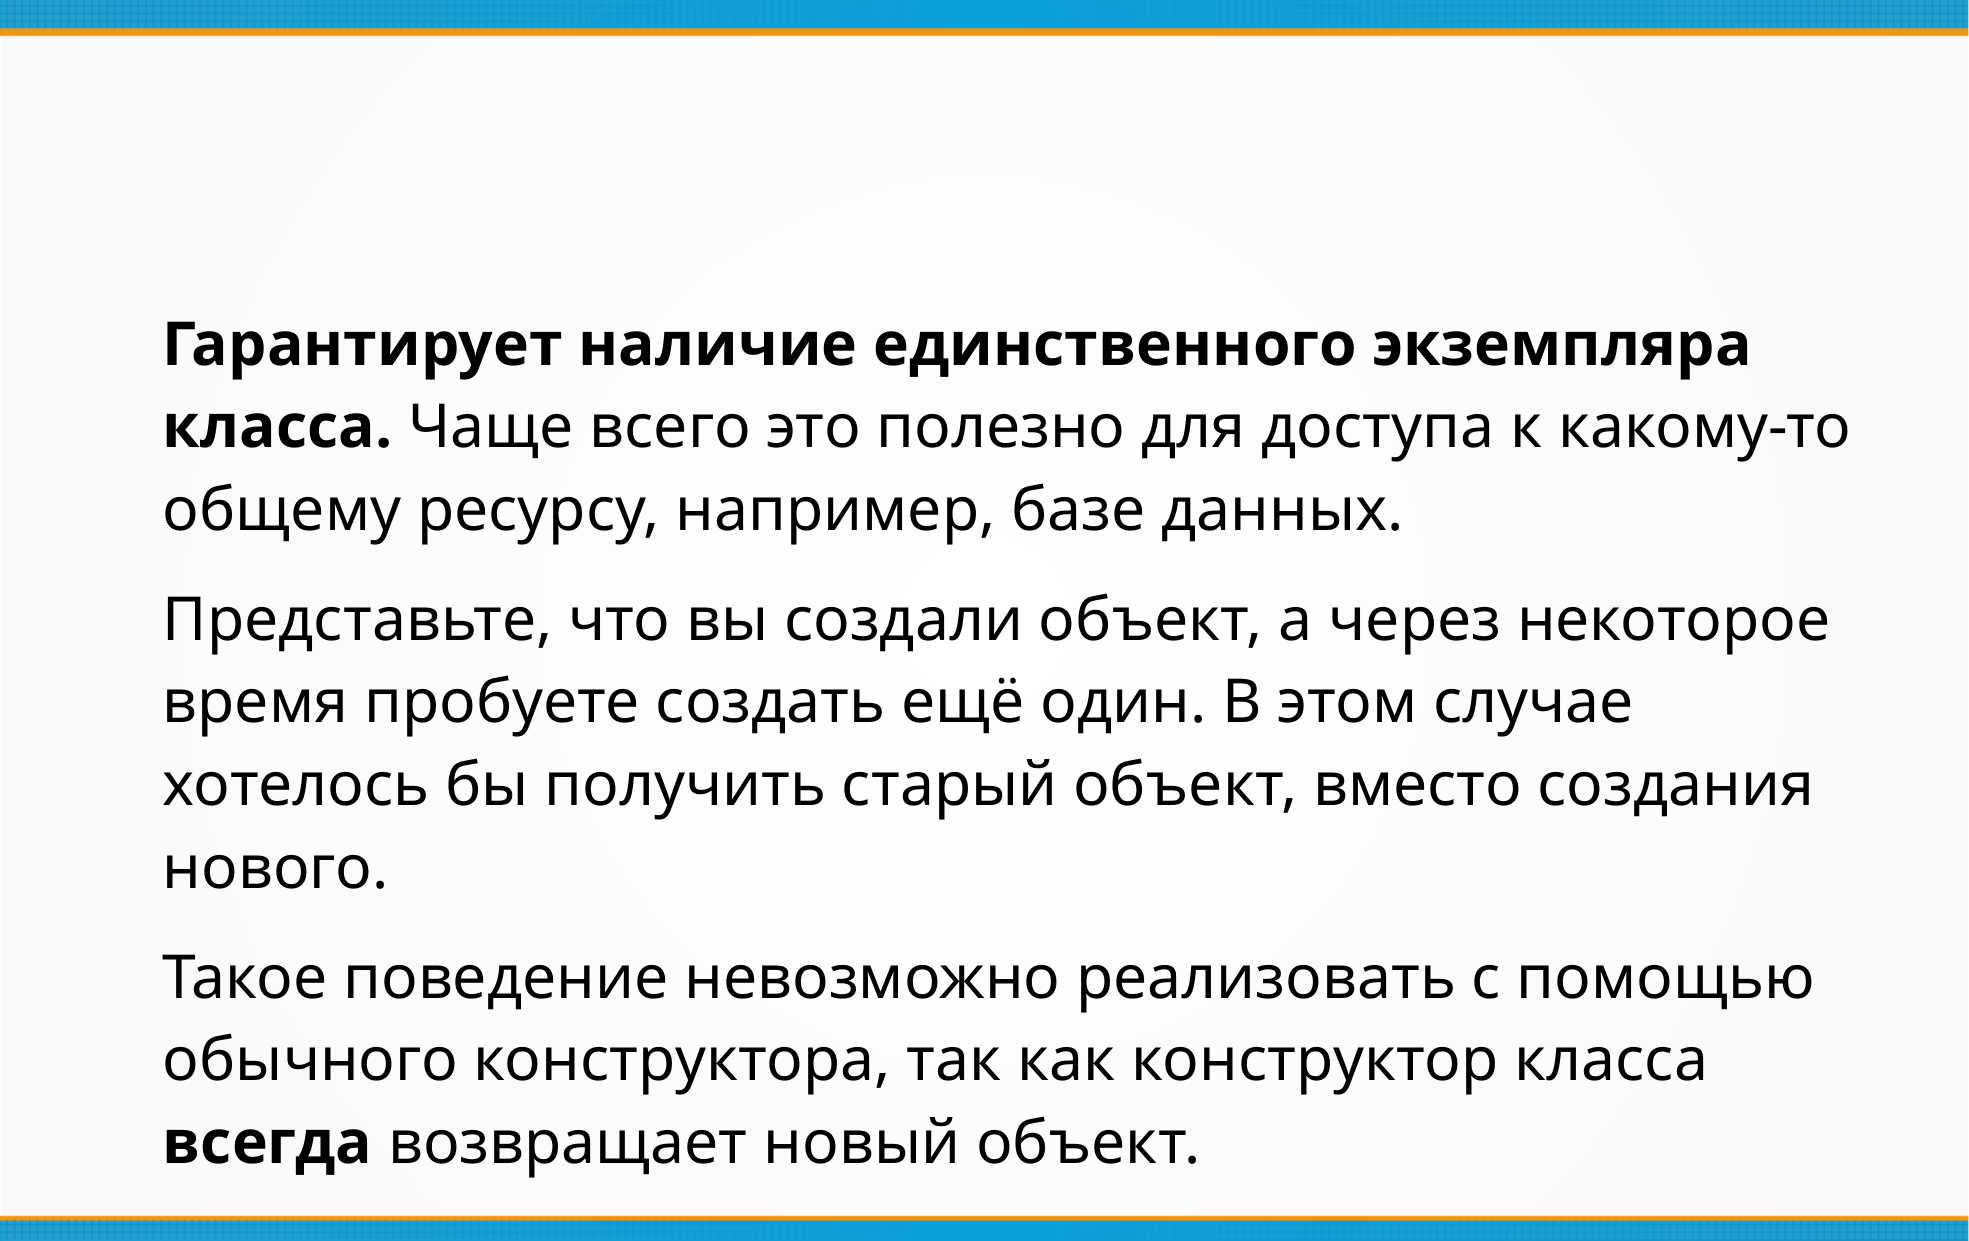

#
Гарантирует наличие единственного экземпляра класса. Чаще всего это полезно для доступа к какому-то общему ресурсу, например, базе данных.
Представьте, что вы создали объект, а через некоторое время пробуете создать ещё один. В этом случае хотелось бы получить старый объект, вместо создания нового.
Такое поведение невозможно реализовать с помощью обычного конструктора, так как конструктор класса всегда возвращает новый объект.